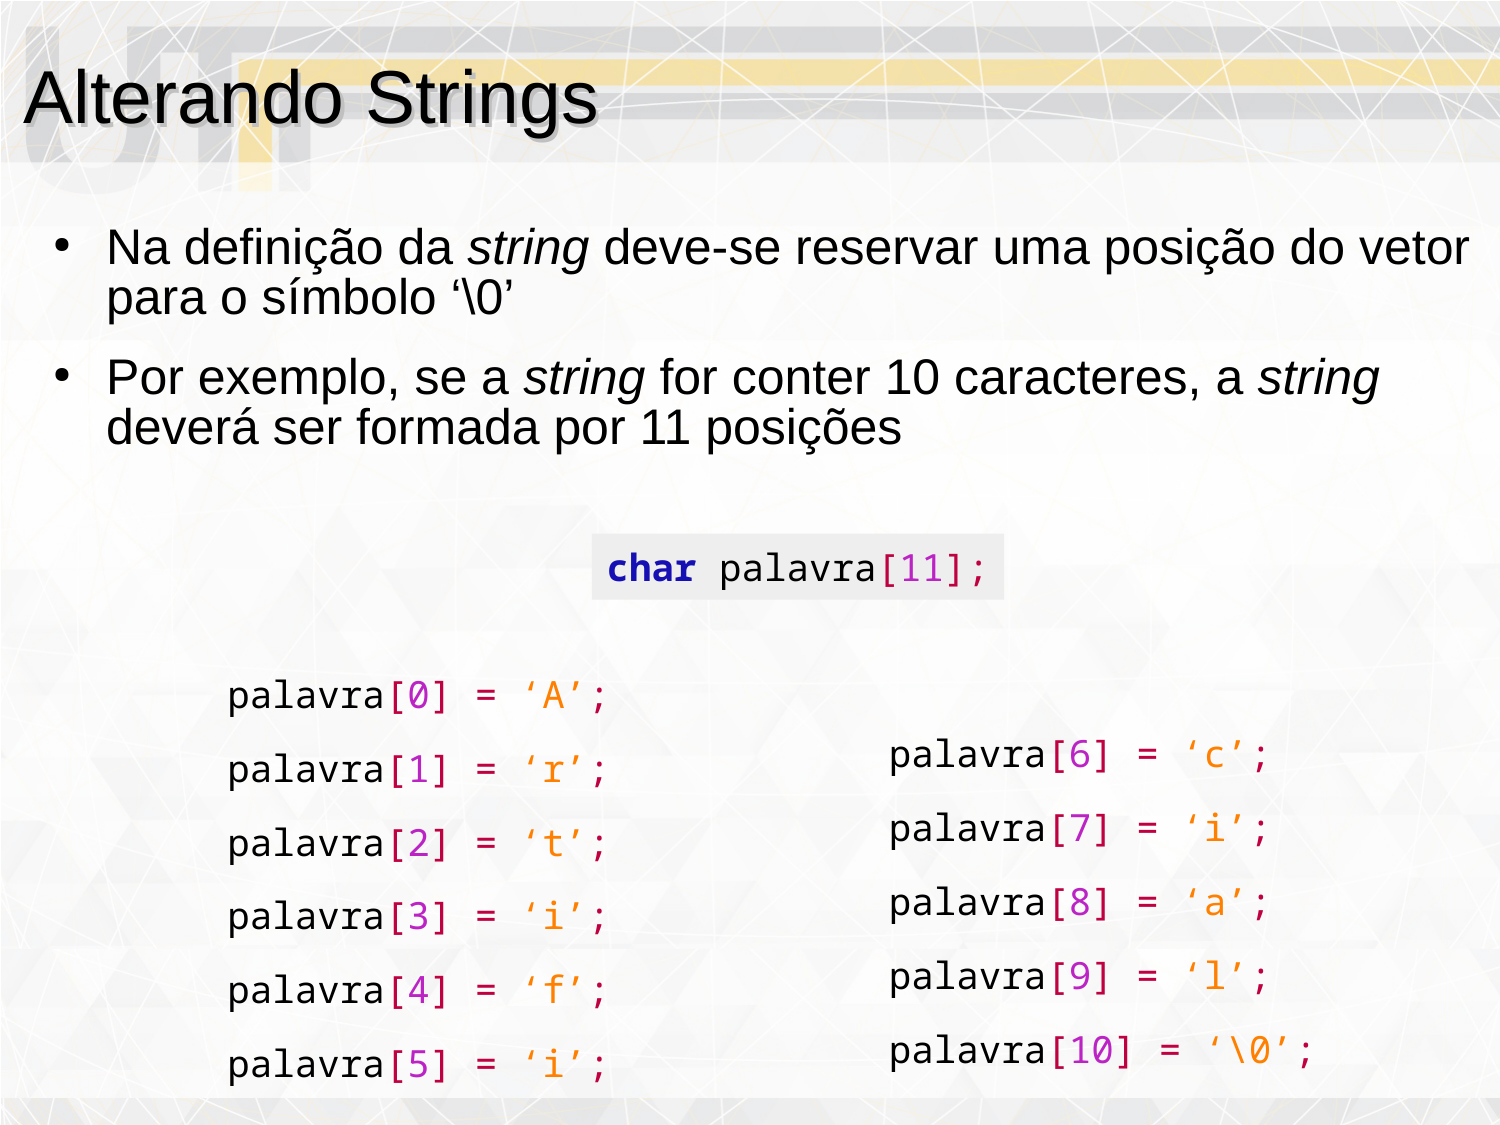

# Alterando Strings
Na definição da string deve-se reservar uma posição do vetor para o símbolo ‘\0’
Por exemplo, se a string for conter 10 caracteres, a string deverá ser formada por 11 posições
char palavra[11];
palavra[0] = ‘A’;
palavra[6] = ‘c’;
palavra[1] = ‘r’;
palavra[7] = ‘i’;
palavra[2] = ‘t’;
palavra[8] = ‘a’;
palavra[3] = ‘i’;
palavra[9] = ‘l’;
palavra[4] = ‘f’;
palavra[10] = ‘\0’;
palavra[5] = ‘i’;